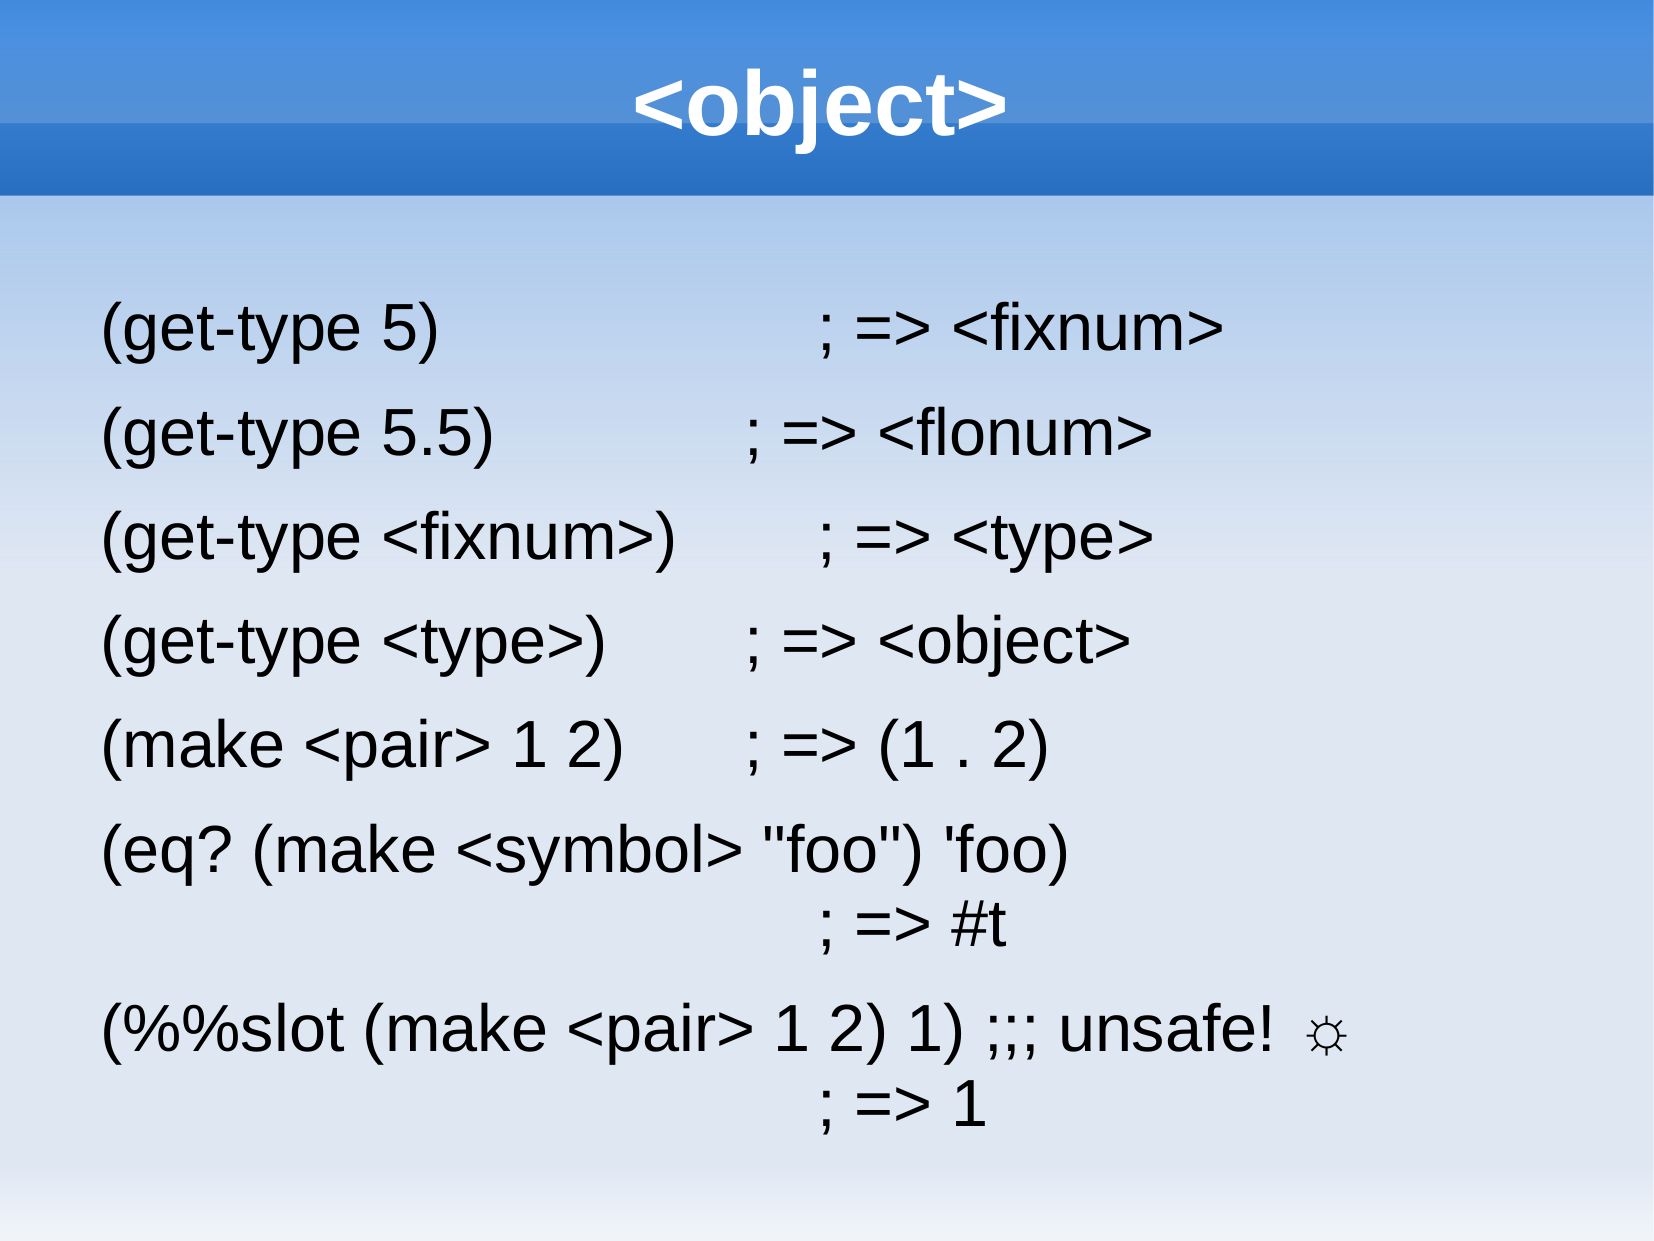

# <object>
(get-type 5) 					; => <fixnum>
(get-type 5.5)				; => <flonum>
(get-type <fixnum>)		; => <type>
(get-type <type>) 	; => <object>
(make <pair> 1 2) 	; => (1 . 2)
(eq? (make <symbol> "foo") 'foo)
									; => #t
(%%slot (make <pair> 1 2) 1) ;;; unsafe! ☼
									; => 1